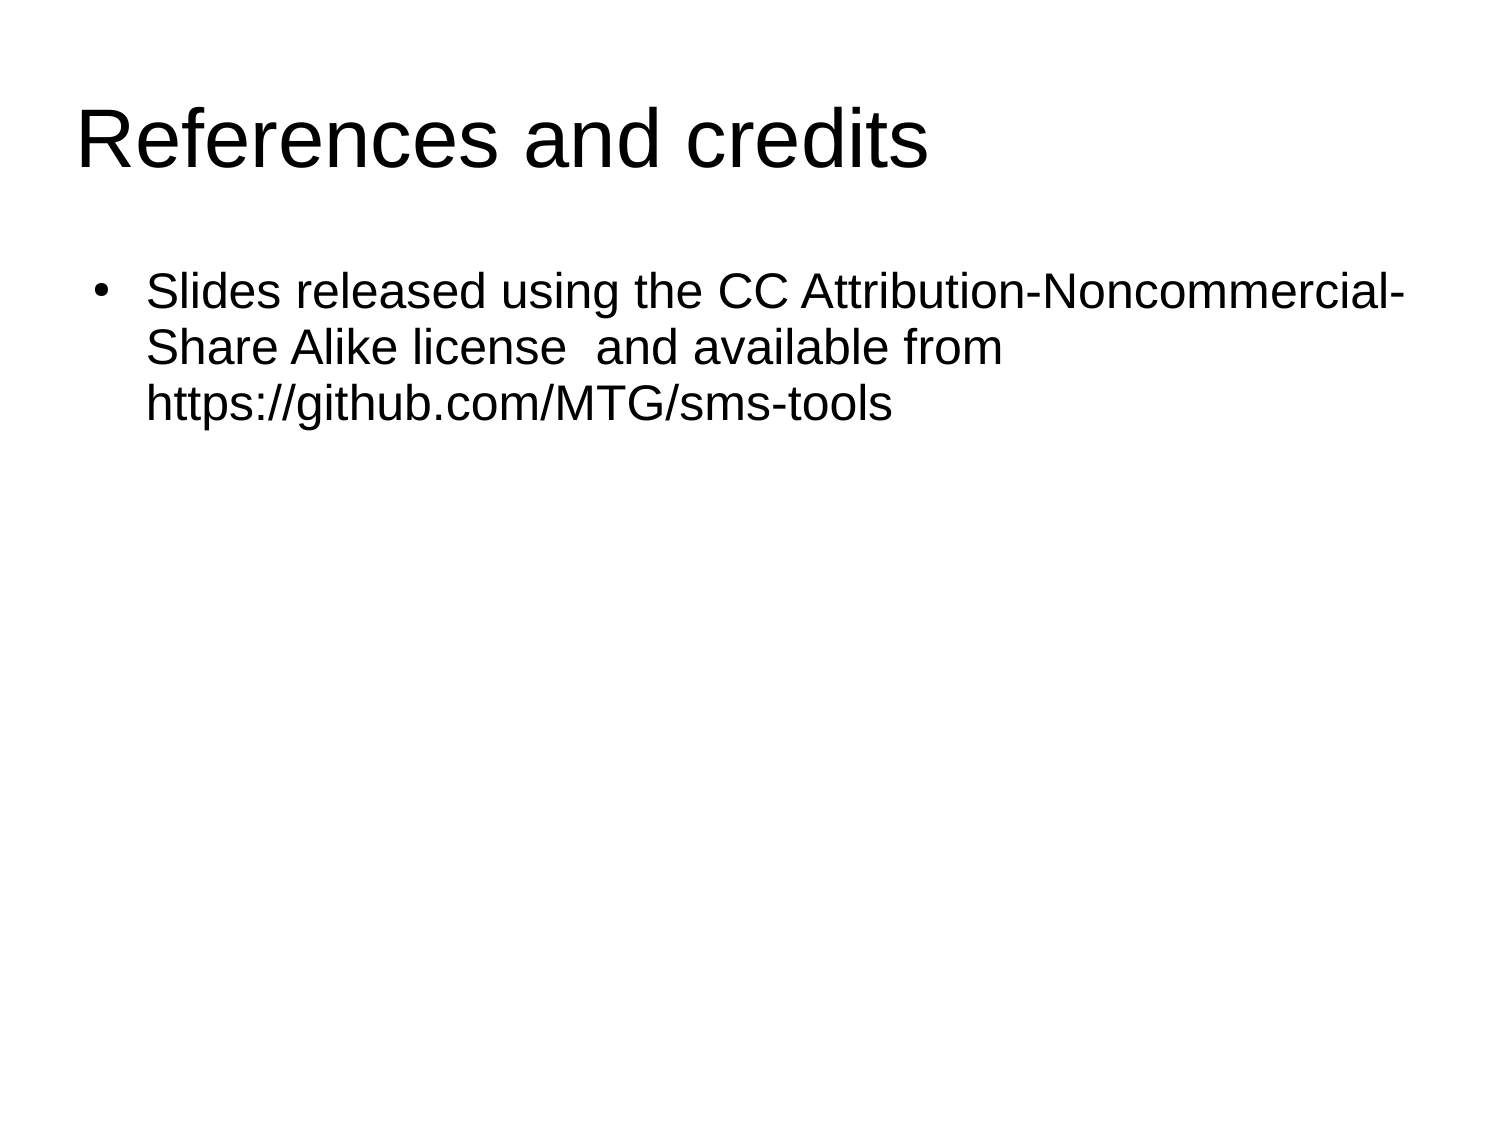

# References and credits
Slides released using the CC Attribution-Noncommercial-Share Alike license and available from https://github.com/MTG/sms-tools